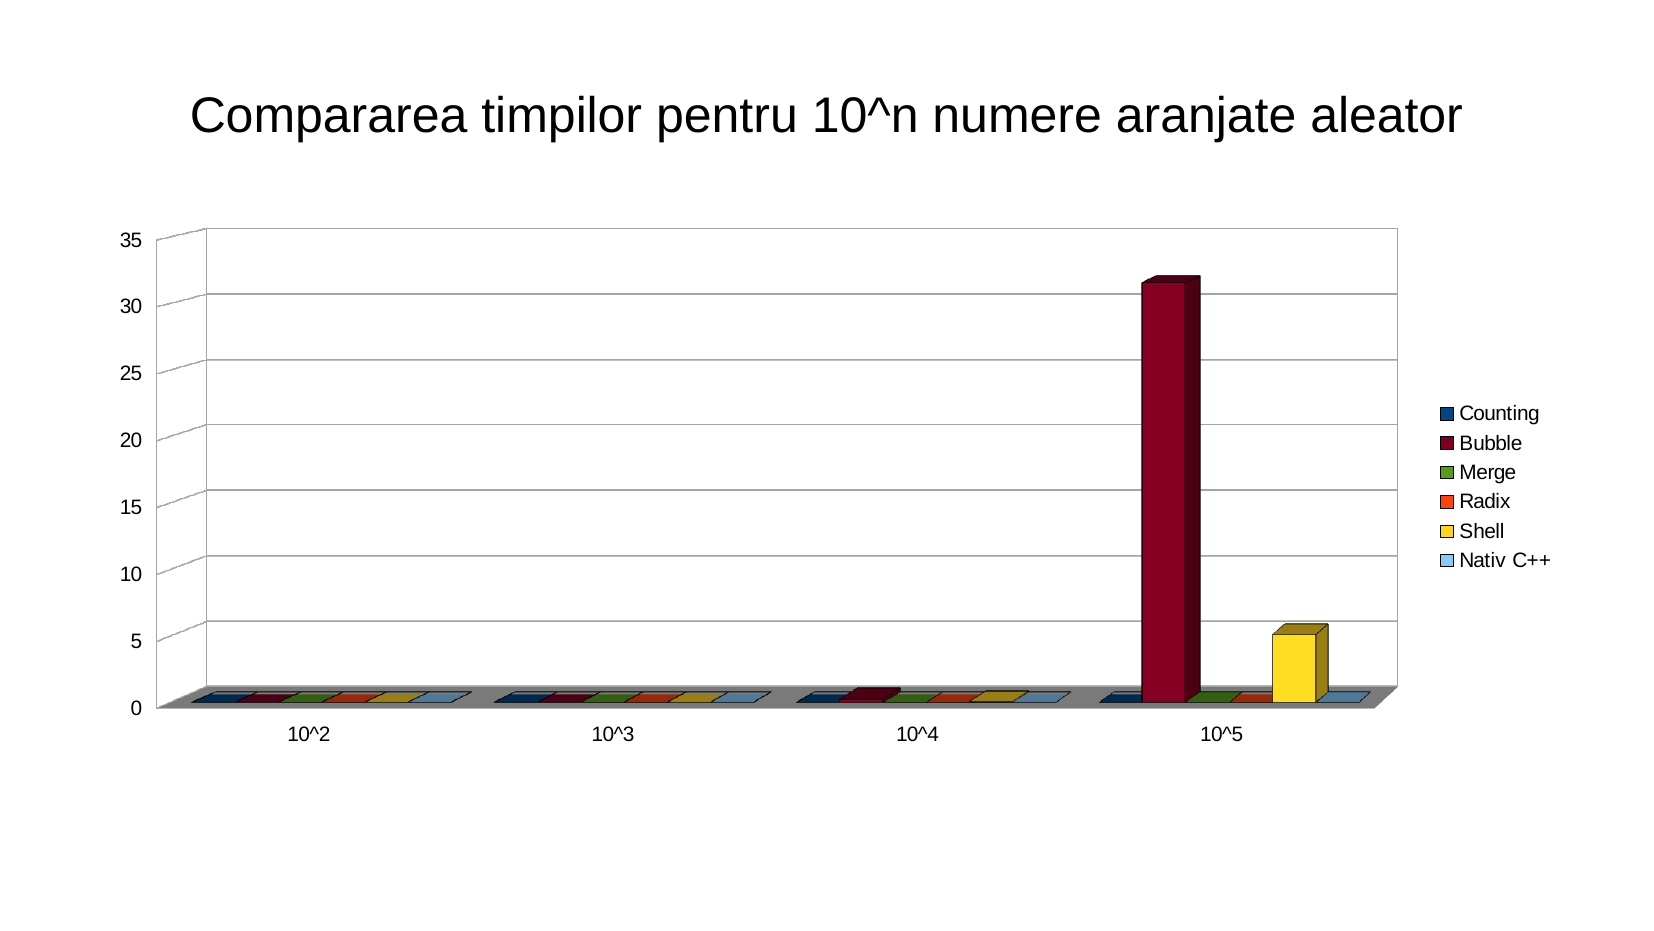

# Compararea timpilor pentru 10^n numere aranjate aleator
[unsupported chart]